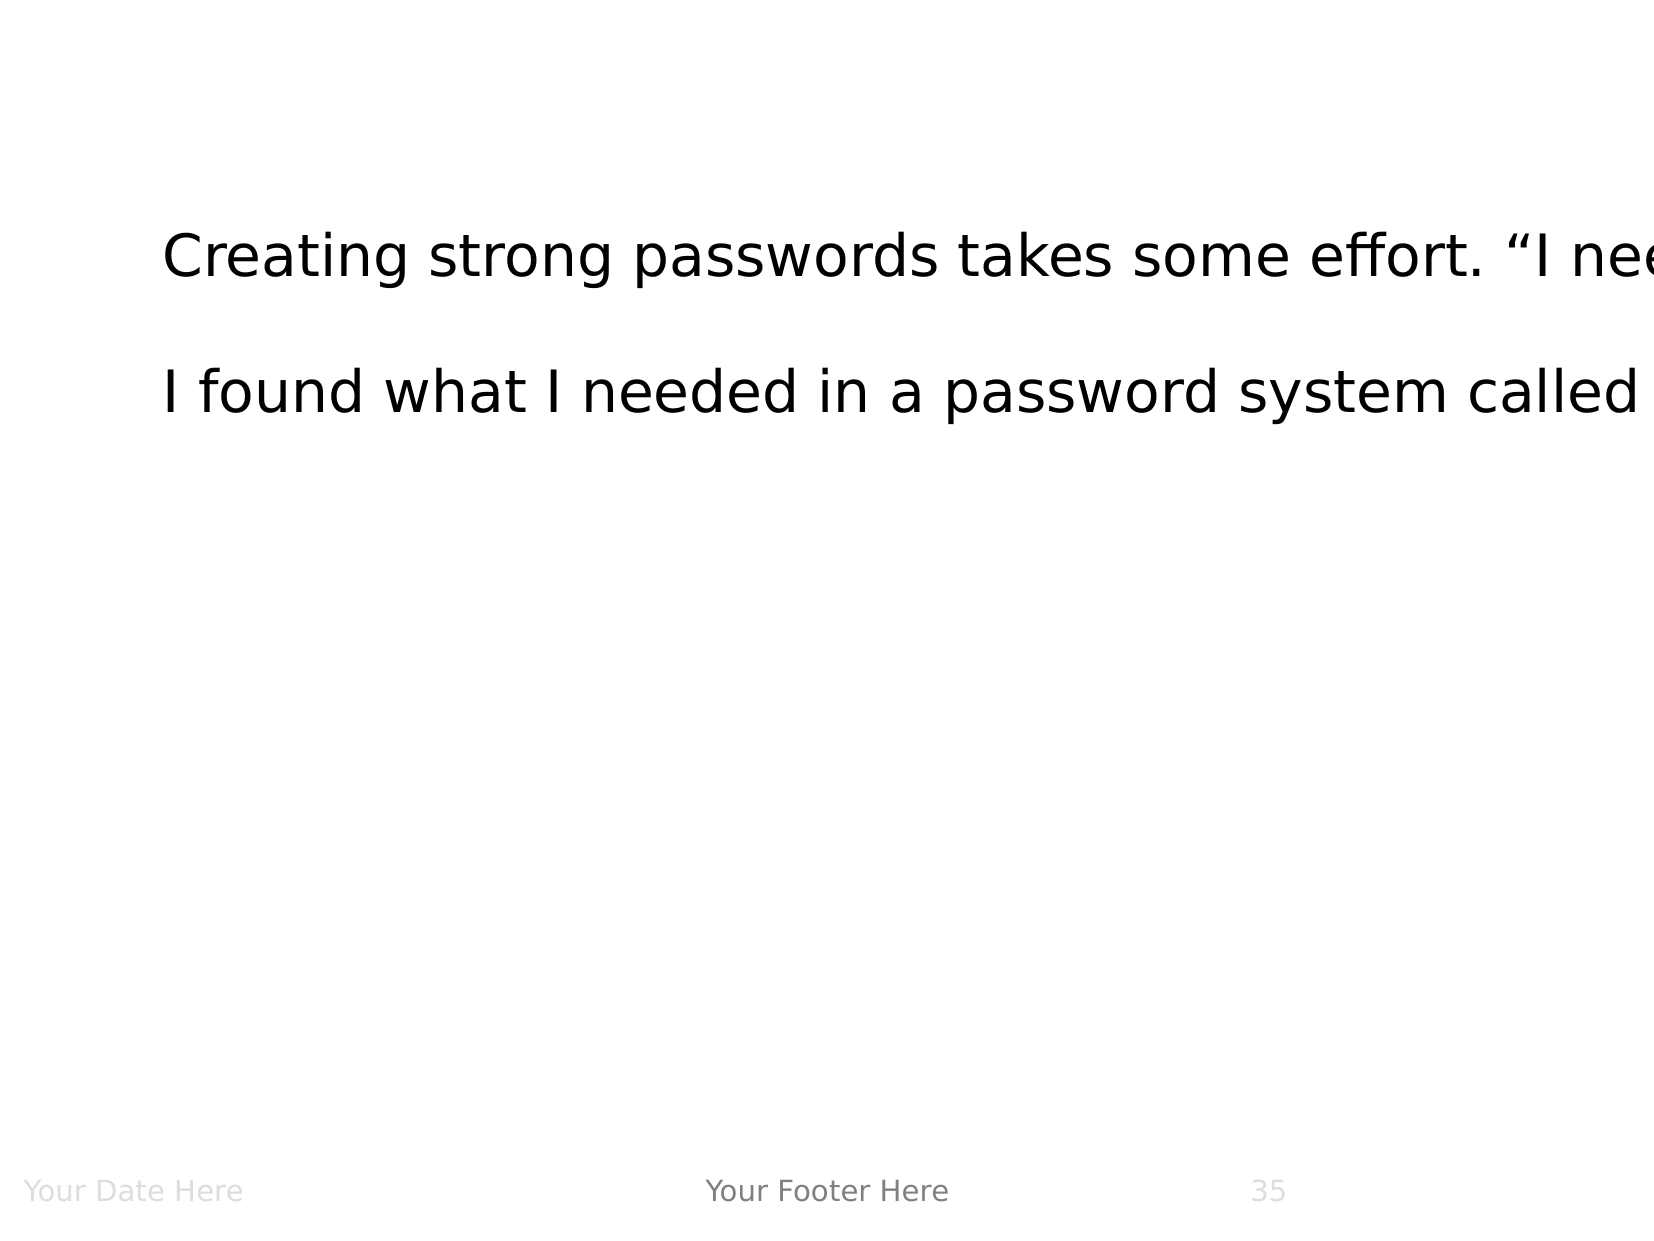

Creating strong passwords takes some effort. “I needed a system where I didn’t have to think. (!yes!)
I found what I needed in a password system called Diceware. It is deceptively simple; you roll a six-sided die five times and use the results to pick numbers from the Diceware word list….”
Your Date Here
Your Footer Here